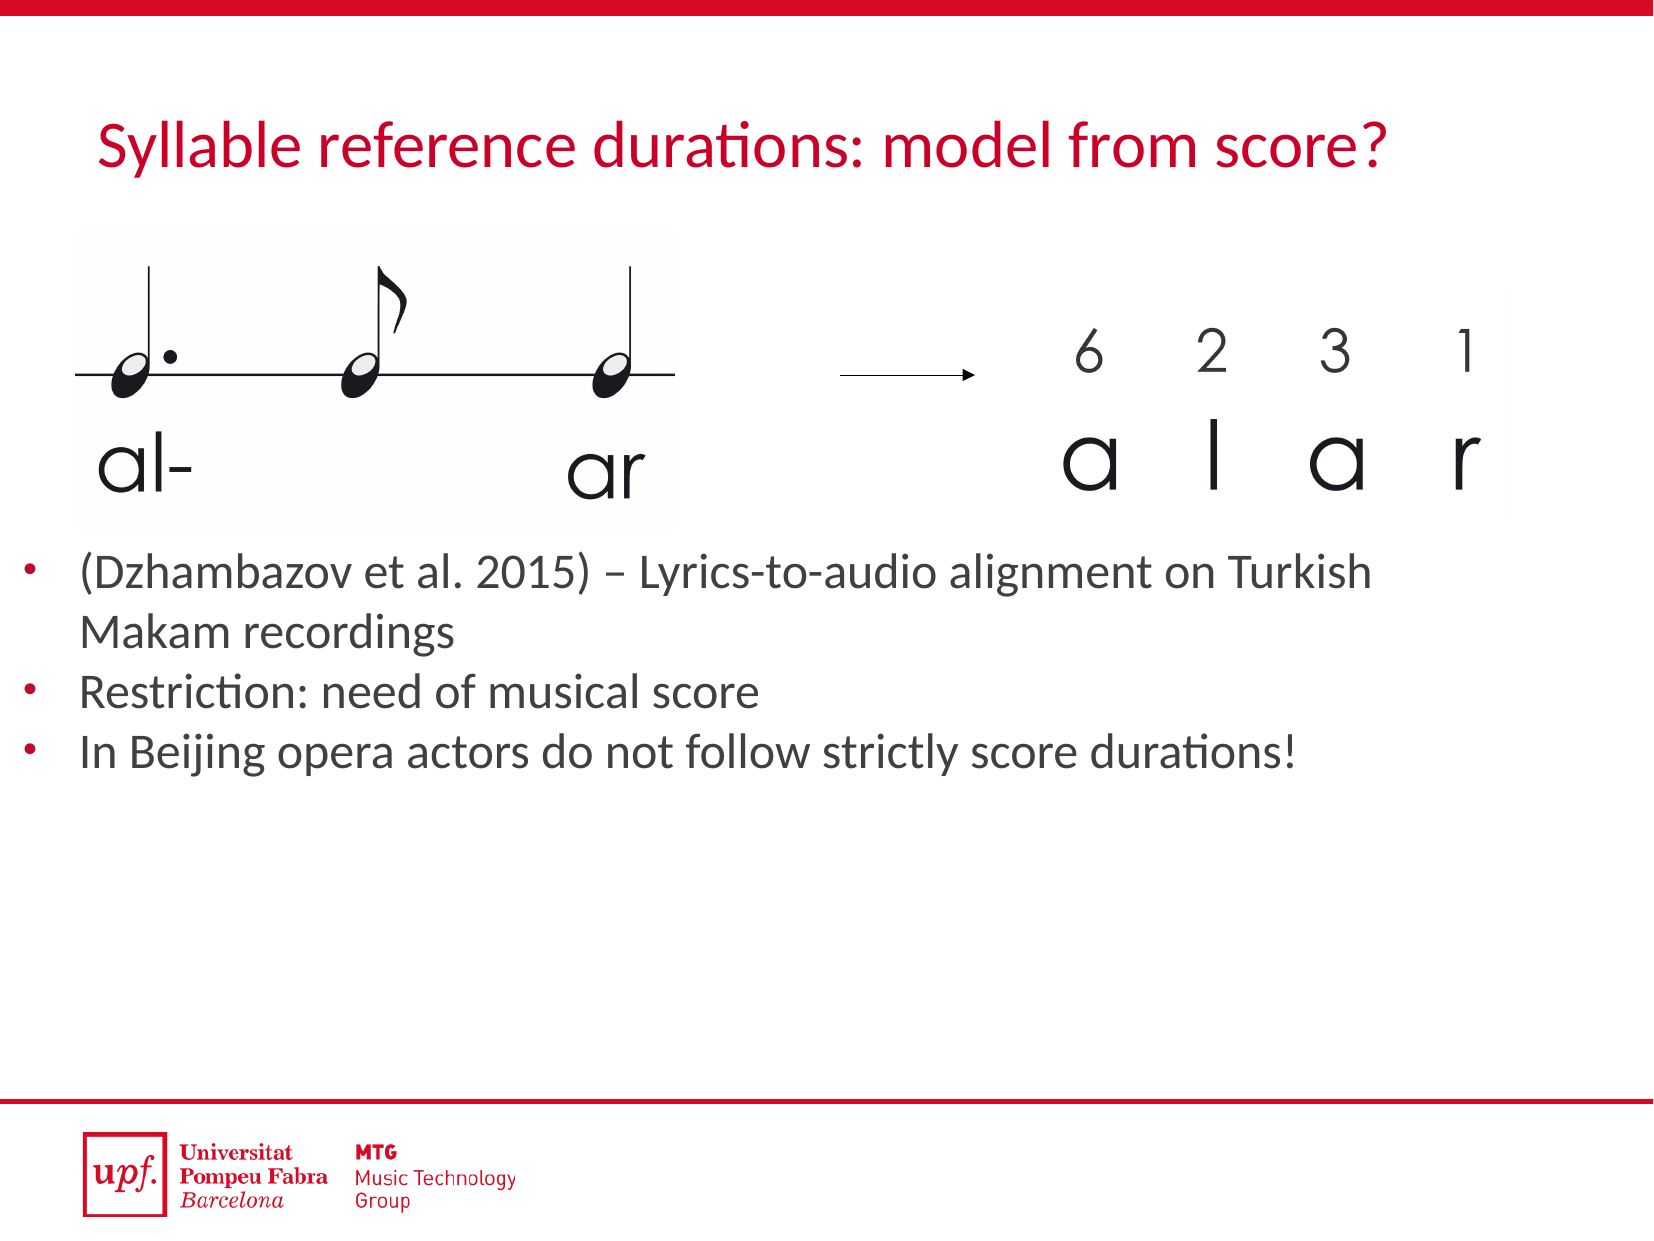

Syllable reference durations: model from score?
(Dzhambazov et al. 2015) – Lyrics-to-audio alignment on Turkish Makam recordings
Restriction: need of musical score
In Beijing opera actors do not follow strictly score durations!